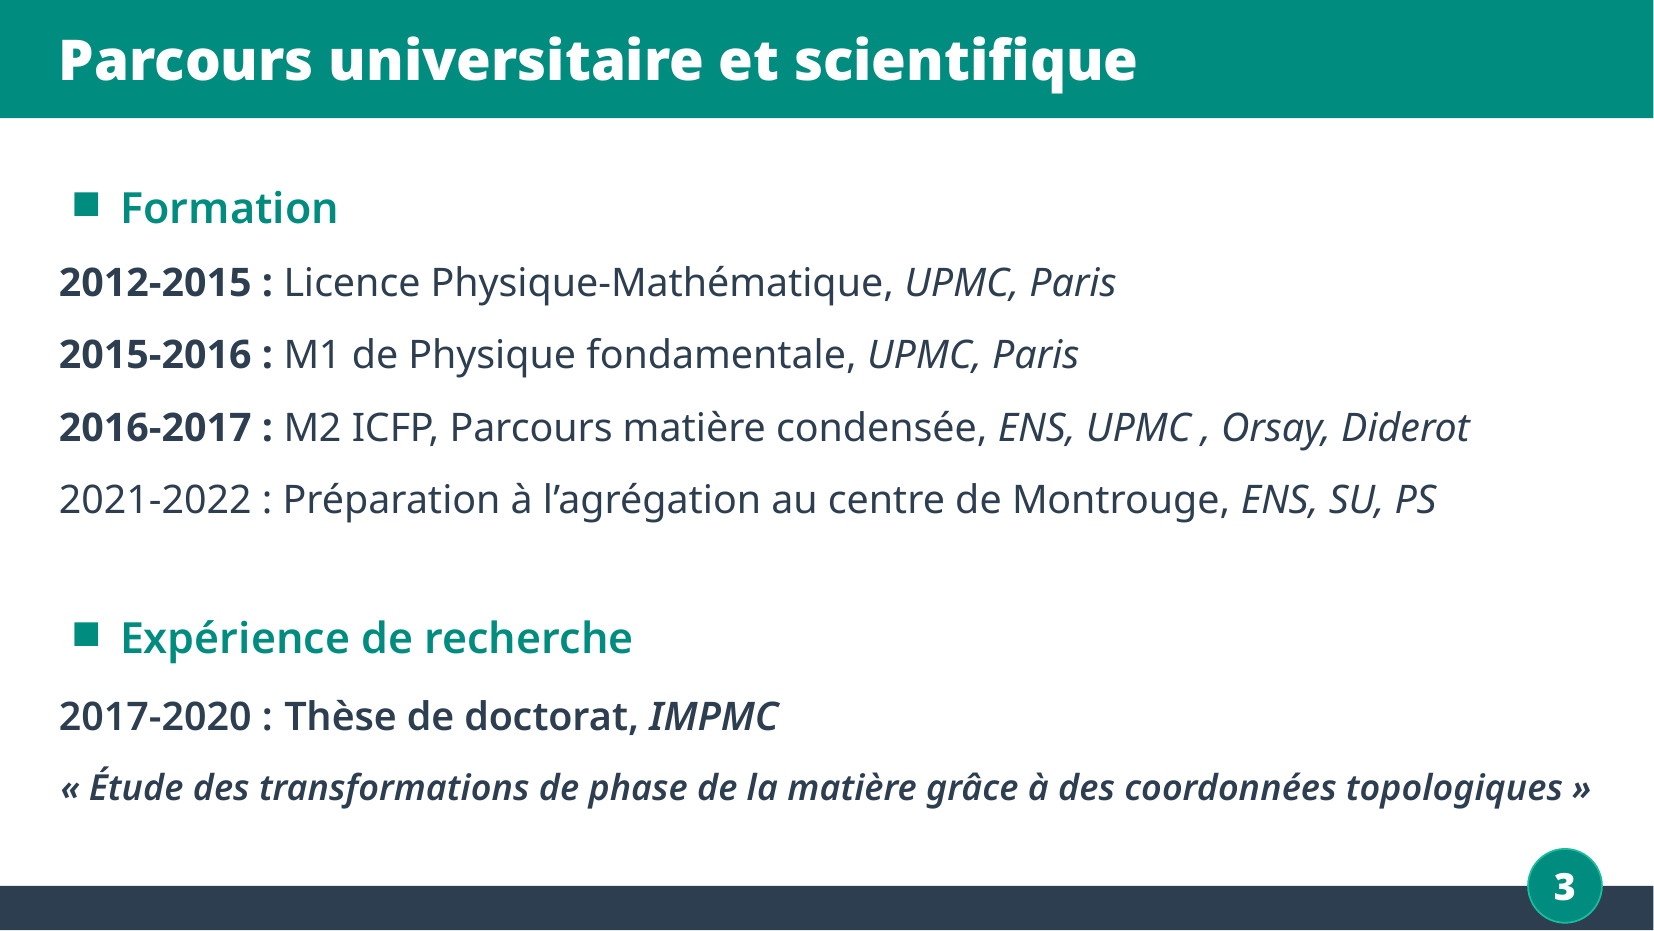

# Parcours universitaire et scientifique
Formation
2012-2015 : Licence Physique-Mathématique, UPMC, Paris
2015-2016 : M1 de Physique fondamentale, UPMC, Paris
2016-2017 : M2 ICFP, Parcours matière condensée, ENS, UPMC , Orsay, Diderot
2021-2022 : Préparation à l’agrégation au centre de Montrouge, ENS, SU, PS
Expérience de recherche
2017-2020 : Thèse de doctorat, IMPMC
« Étude des transformations de phase de la matière grâce à des coordonnées topologiques »